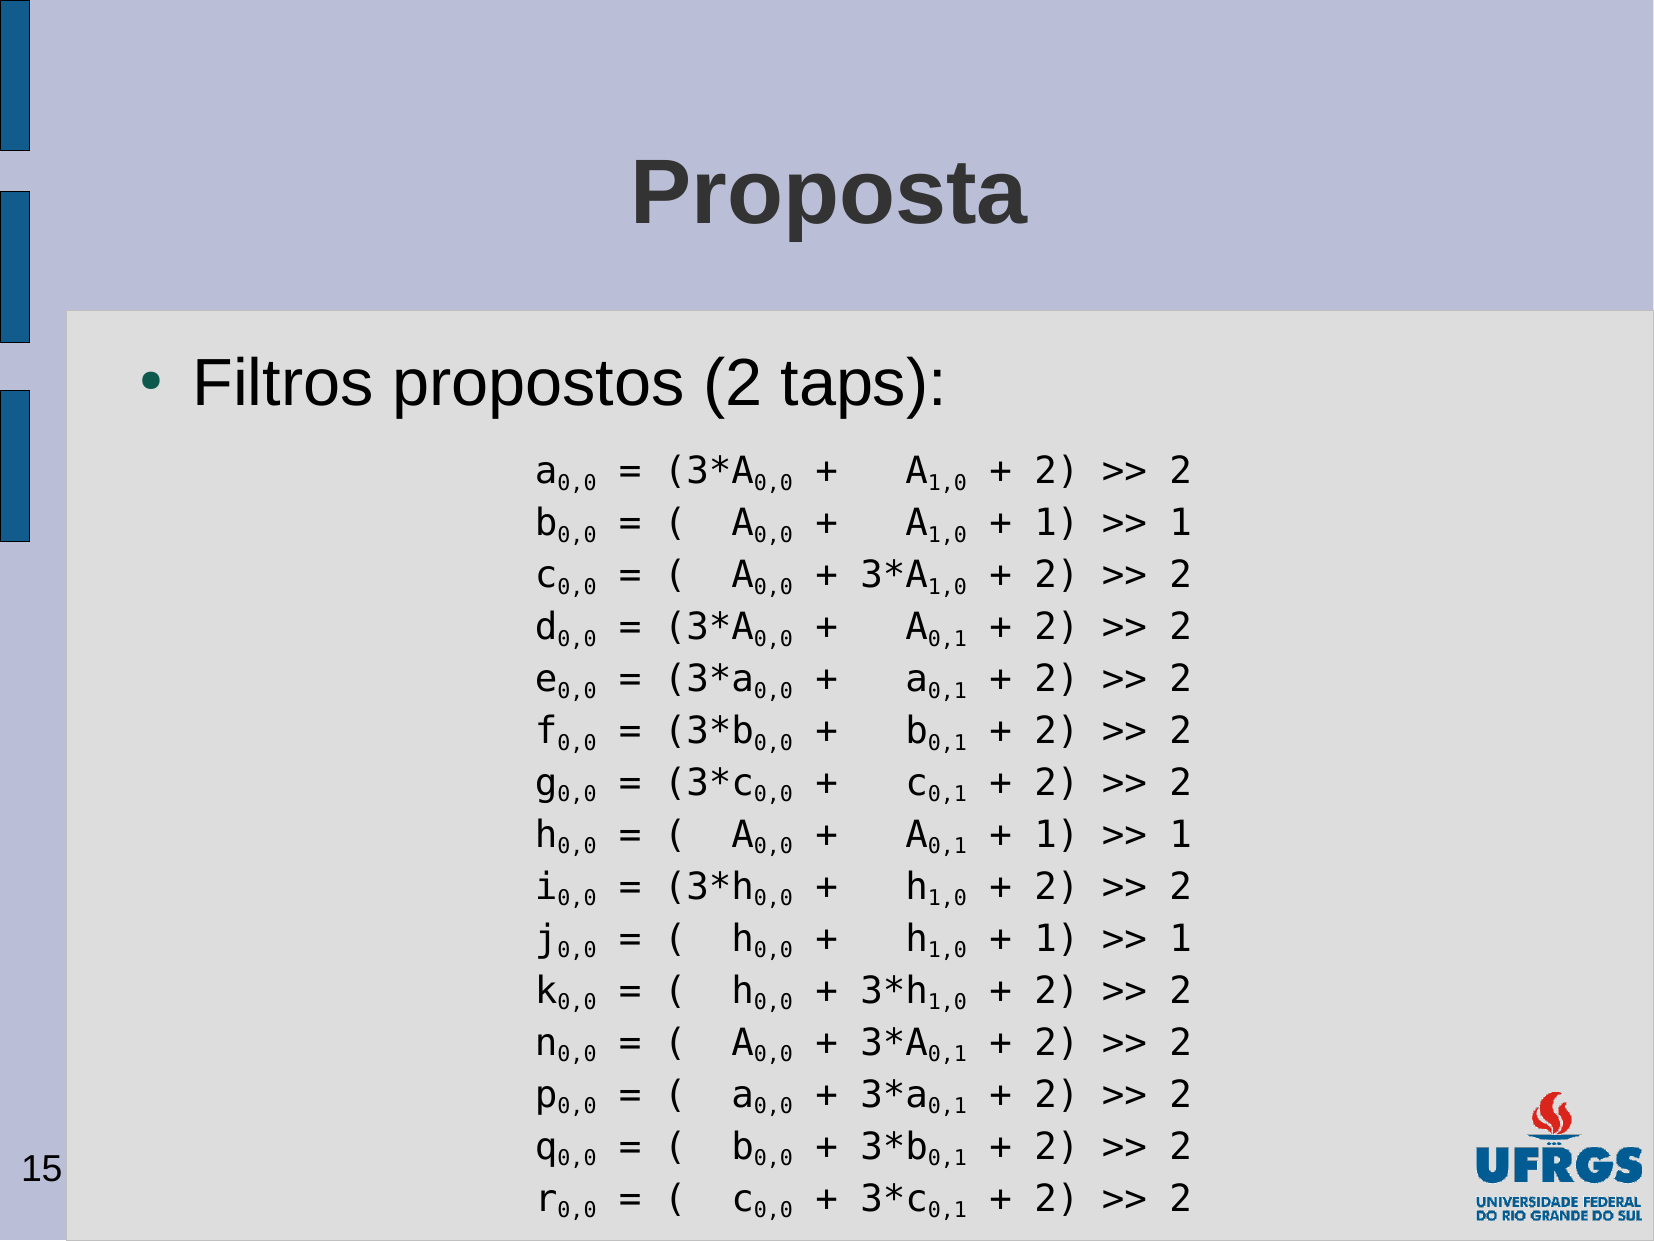

# Proposta
Filtros propostos (2 taps):
a0,0 = (3*A0,0 + A1,0 + 2) >> 2
b0,0 = ( A0,0 + A1,0 + 1) >> 1
c0,0 = ( A0,0 + 3*A1,0 + 2) >> 2
d0,0 = (3*A0,0 + A0,1 + 2) >> 2
e0,0 = (3*a0,0 + a0,1 + 2) >> 2
f0,0 = (3*b0,0 + b0,1 + 2) >> 2
g0,0 = (3*c0,0 + c0,1 + 2) >> 2
h0,0 = ( A0,0 + A0,1 + 1) >> 1
i0,0 = (3*h0,0 + h1,0 + 2) >> 2
j0,0 = ( h0,0 + h1,0 + 1) >> 1
k0,0 = ( h0,0 + 3*h1,0 + 2) >> 2
n0,0 = ( A0,0 + 3*A0,1 + 2) >> 2
p0,0 = ( a0,0 + 3*a0,1 + 2) >> 2
q0,0 = ( b0,0 + 3*b0,1 + 2) >> 2
r0,0 = ( c0,0 + 3*c0,1 + 2) >> 2